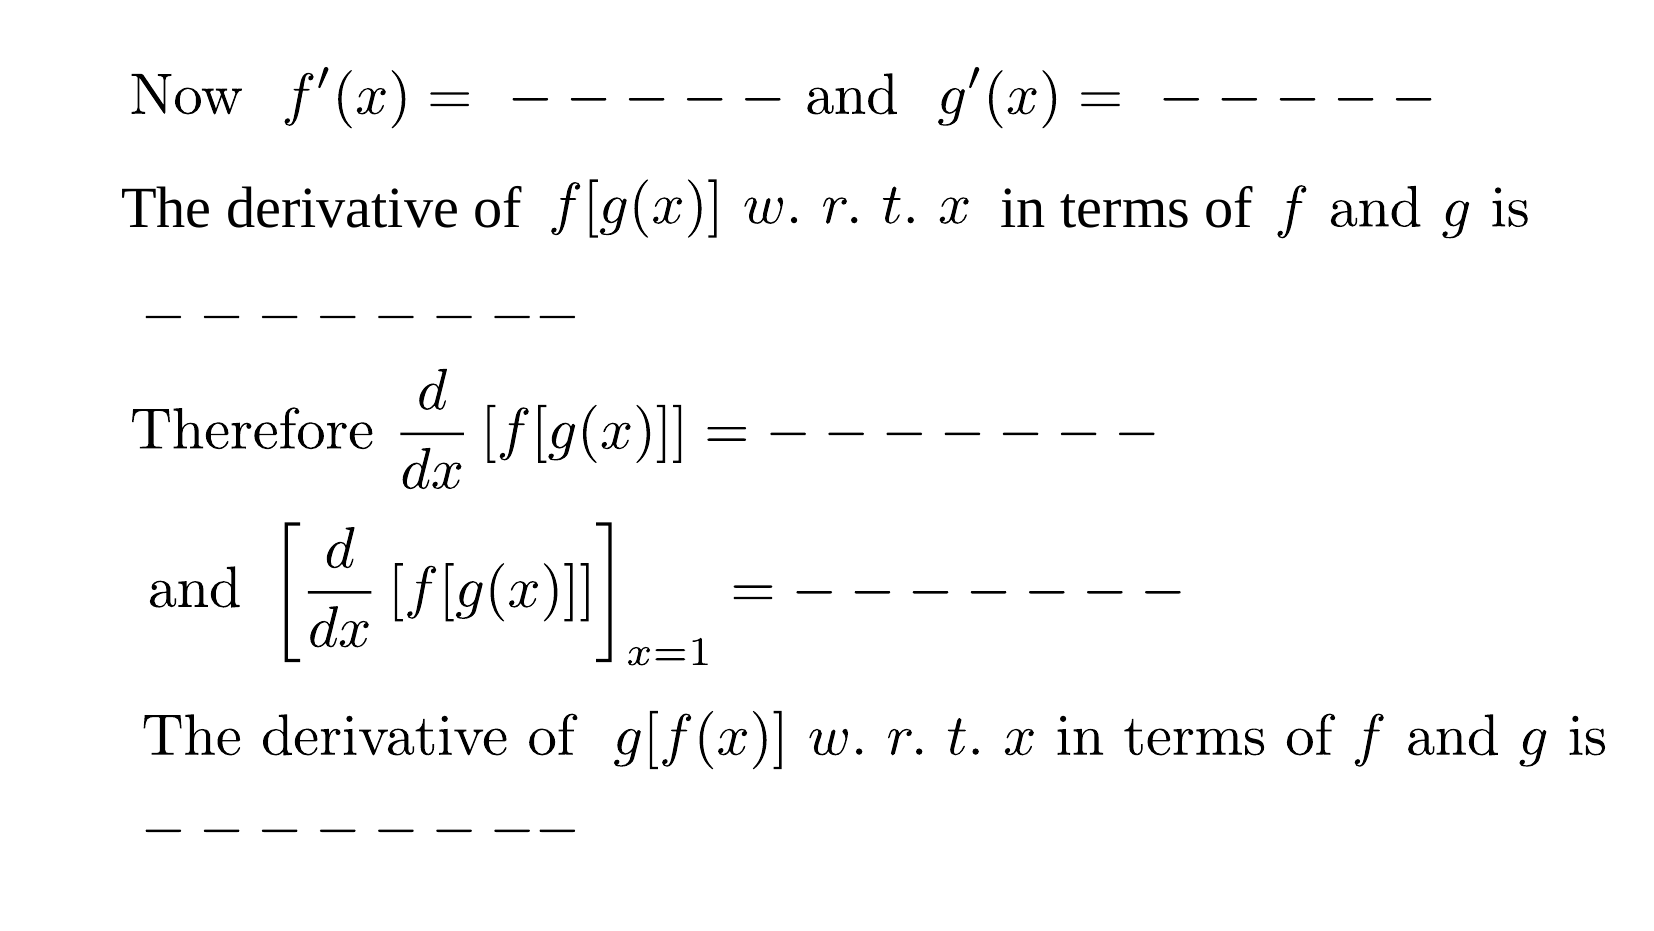

# The derivative of in terms of